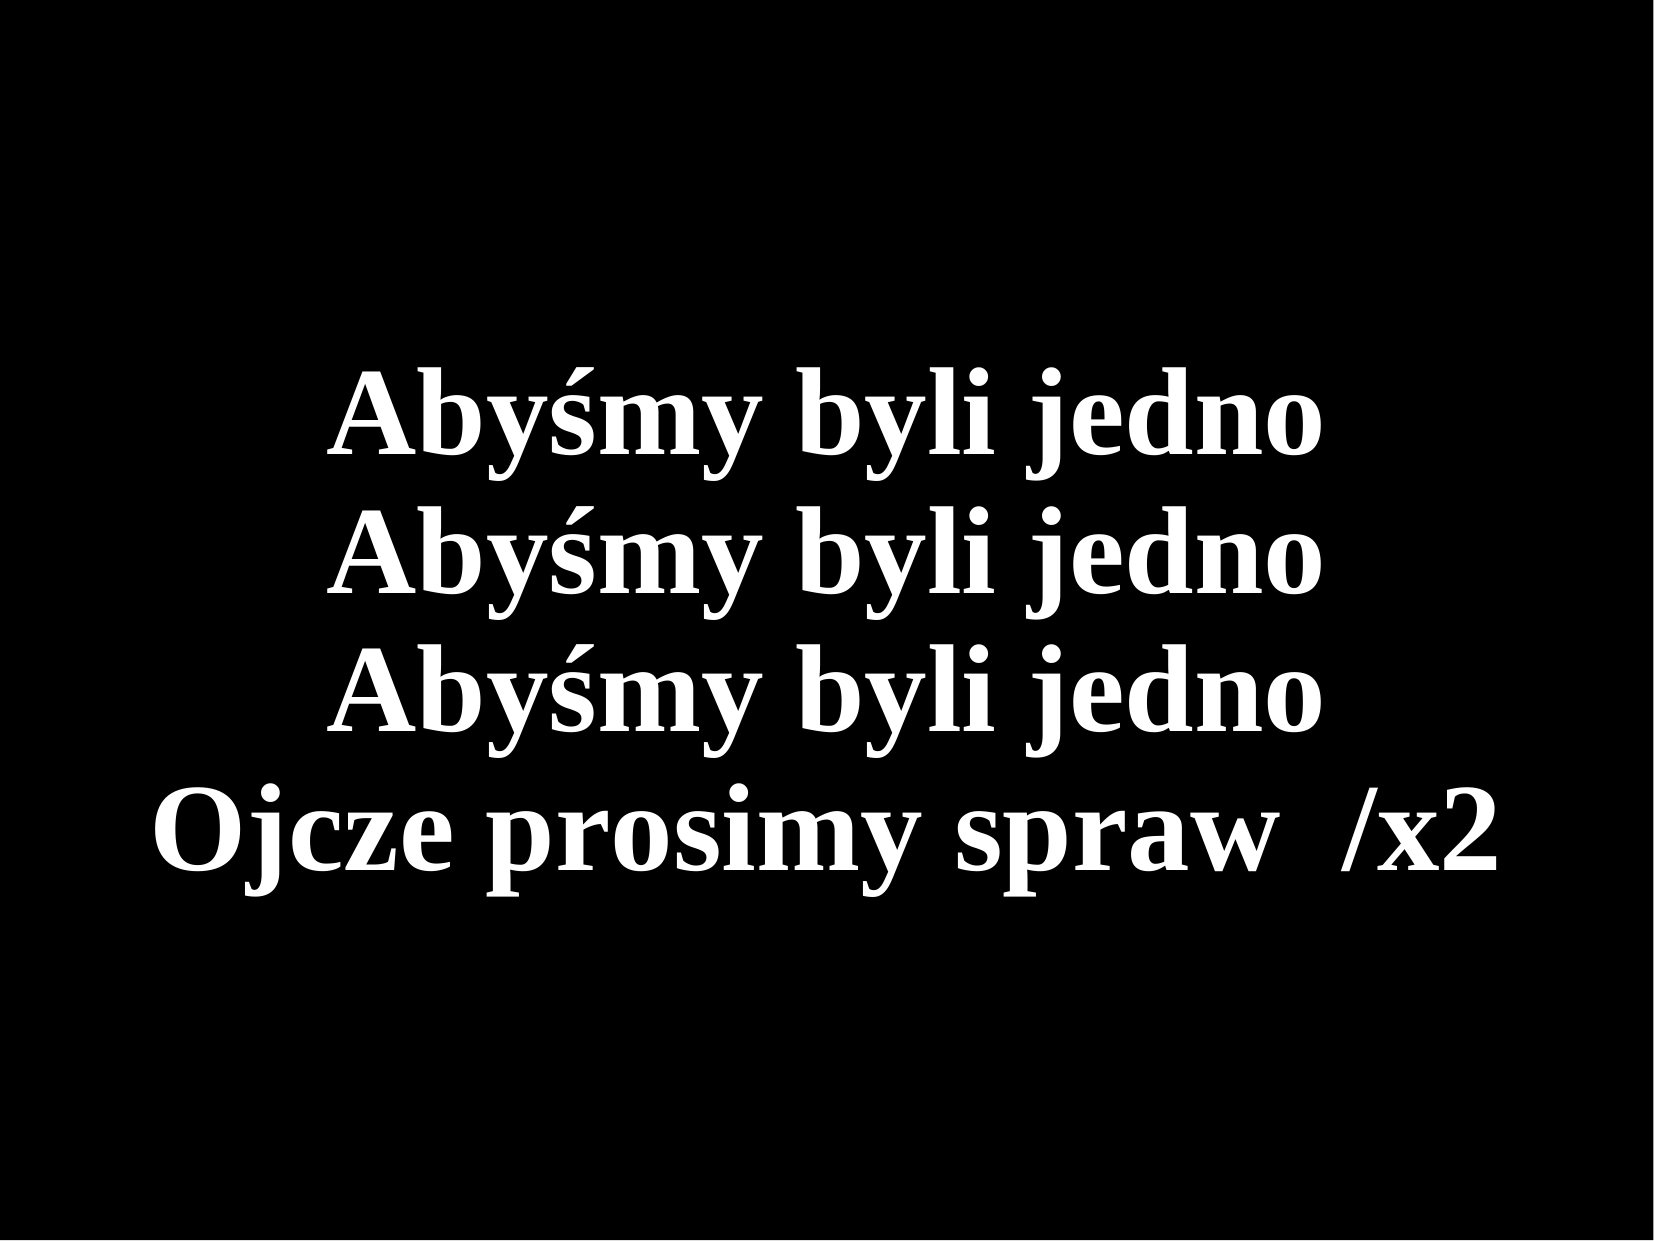

# Abyśmy byli jedno Abyśmy byli jedno Abyśmy byli jedno Ojcze prosimy spraw /x2